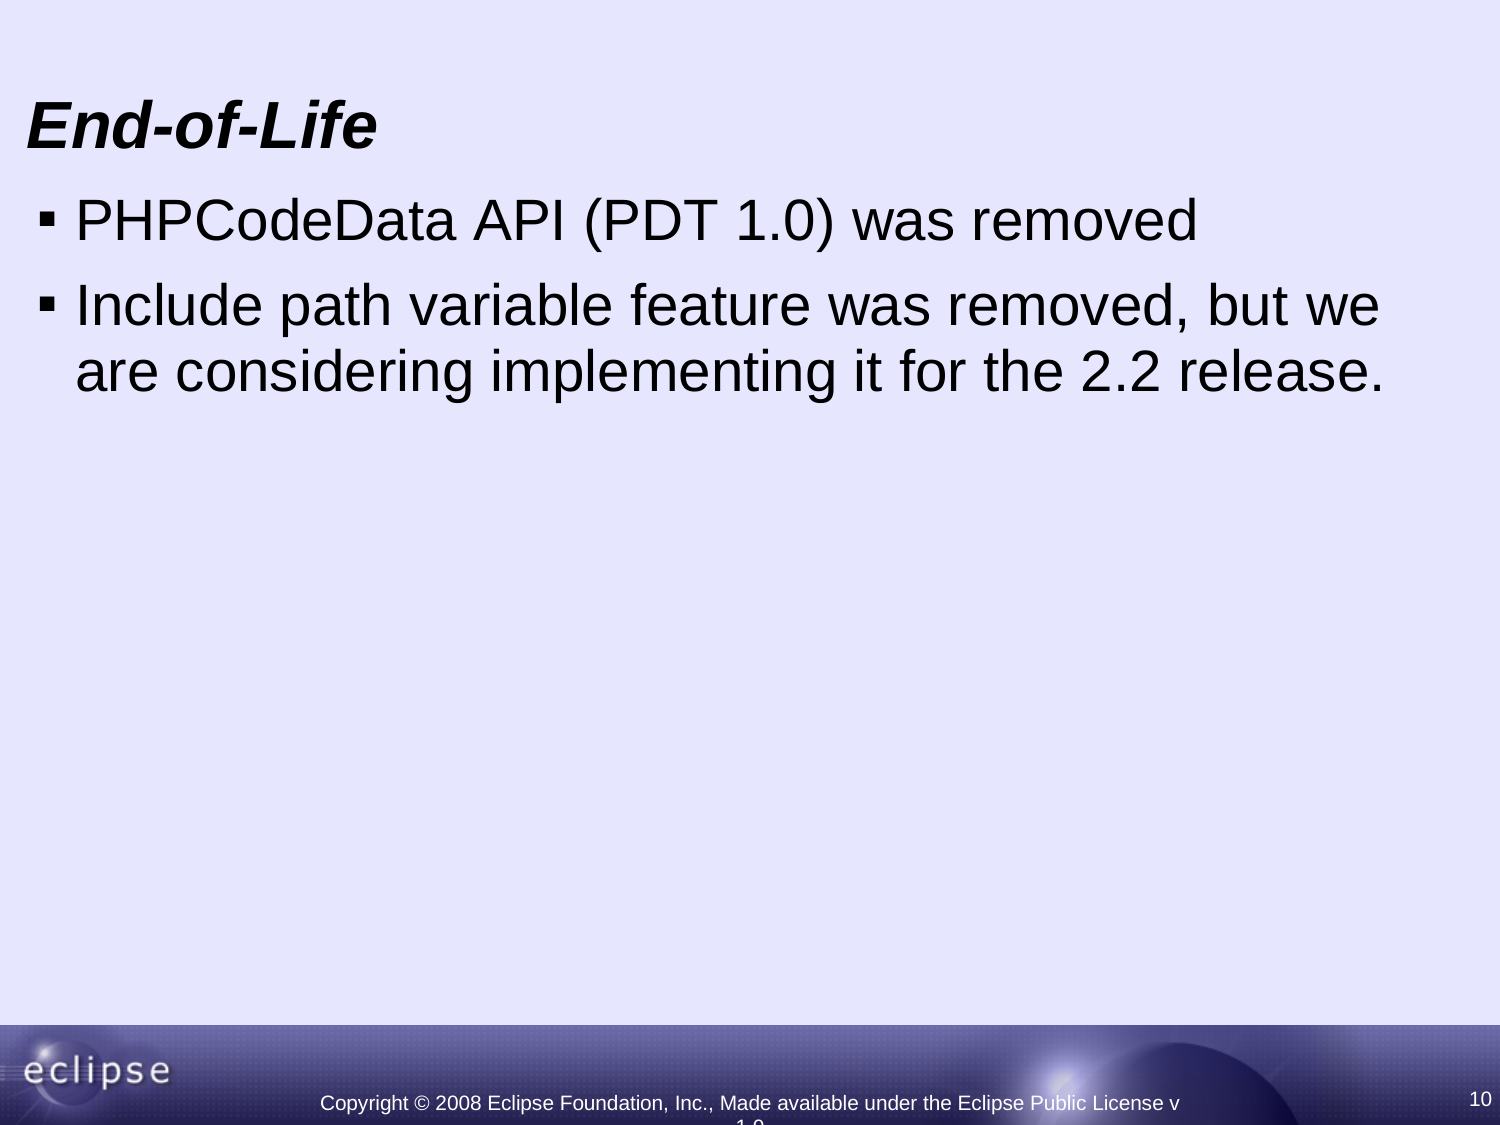

# End-of-Life
PHPCodeData API (PDT 1.0) was removed
Include path variable feature was removed, but we are considering implementing it for the 2.2 release.
10